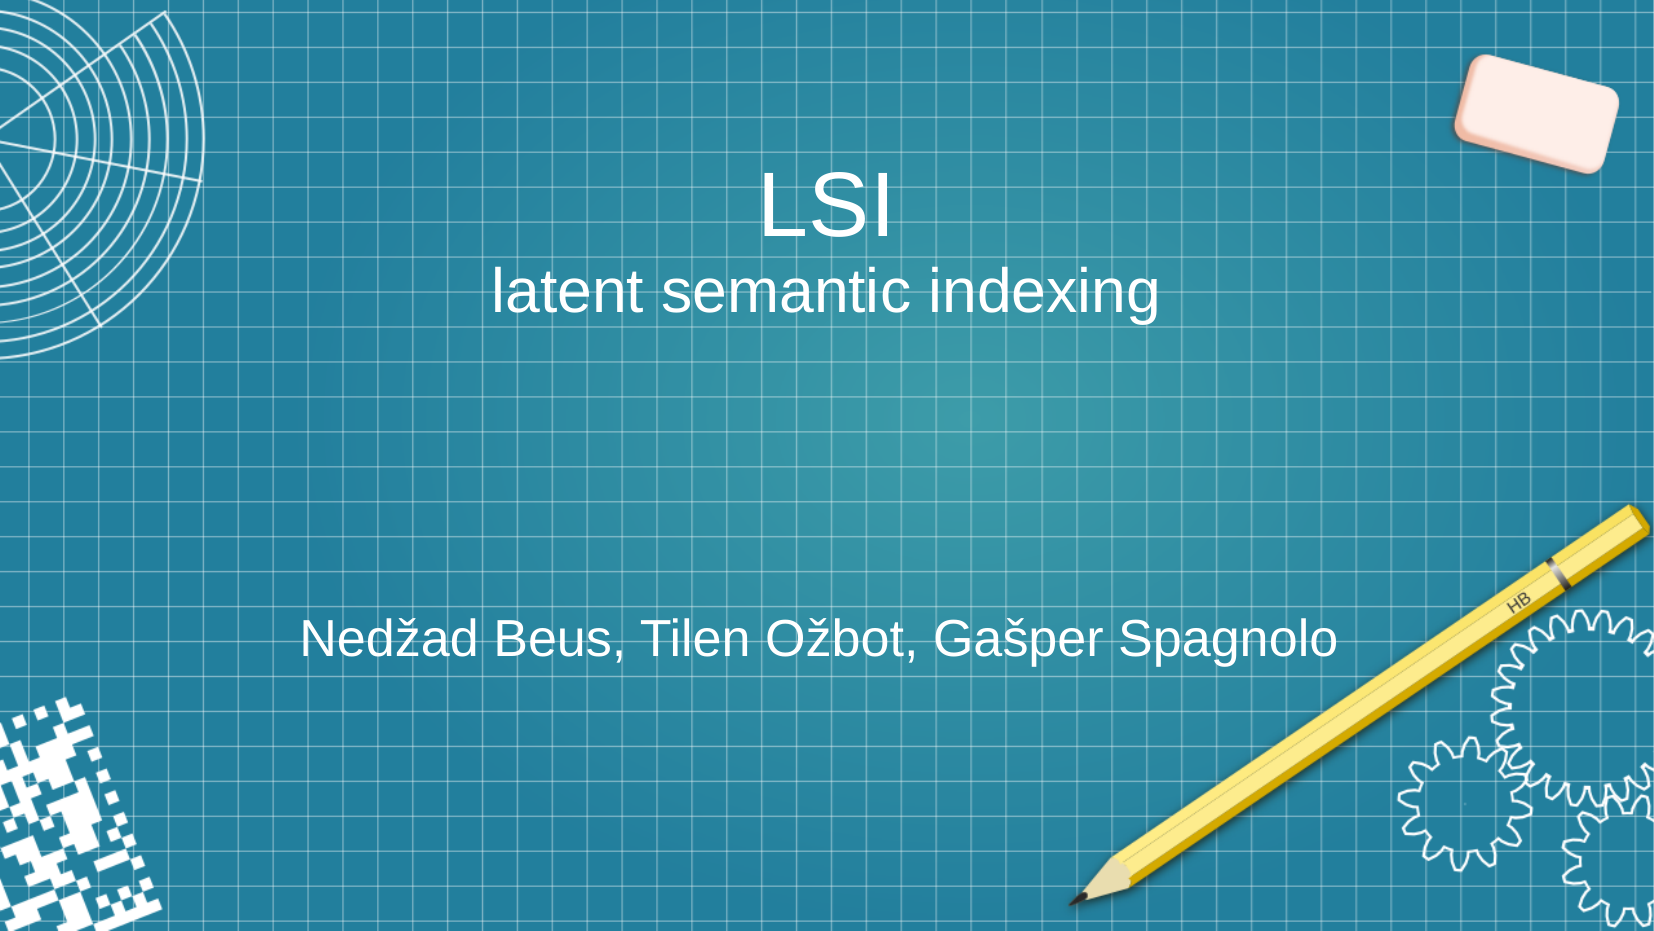

# LSI latent semantic indexing
Nedžad Beus, Tilen Ožbot, Gašper Spagnolo